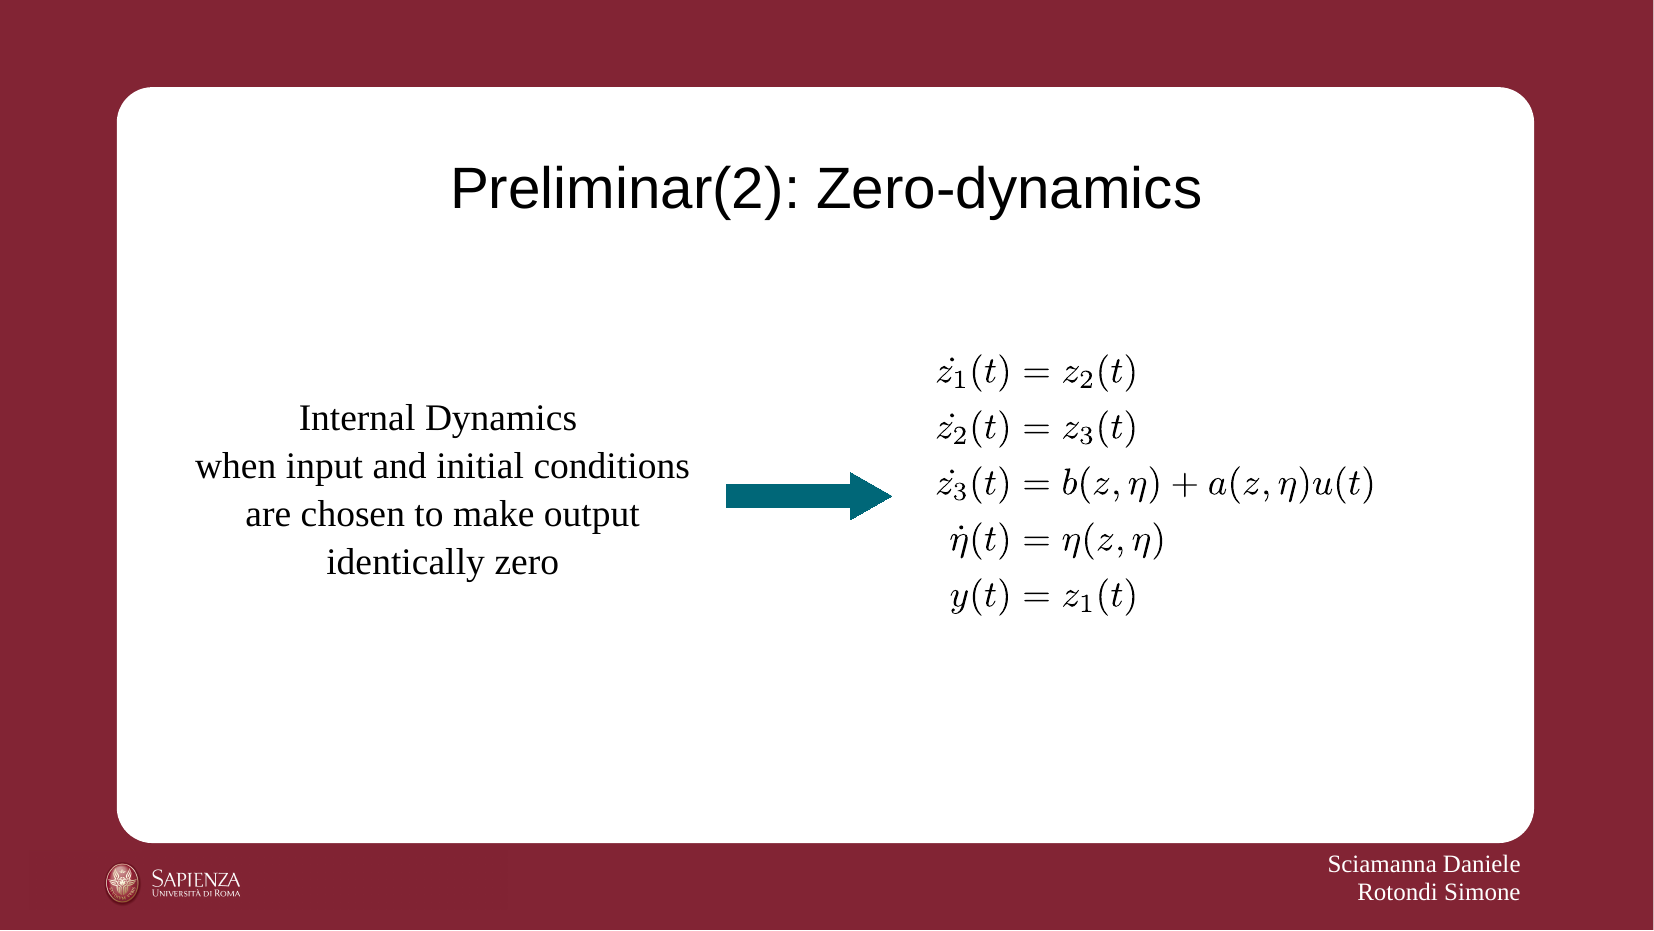

# Preliminar(2): Zero-dynamics
Internal Dynamics
when input and initial conditions are chosen to make output
identically zero
Sciamanna Daniele
Rotondi Simone